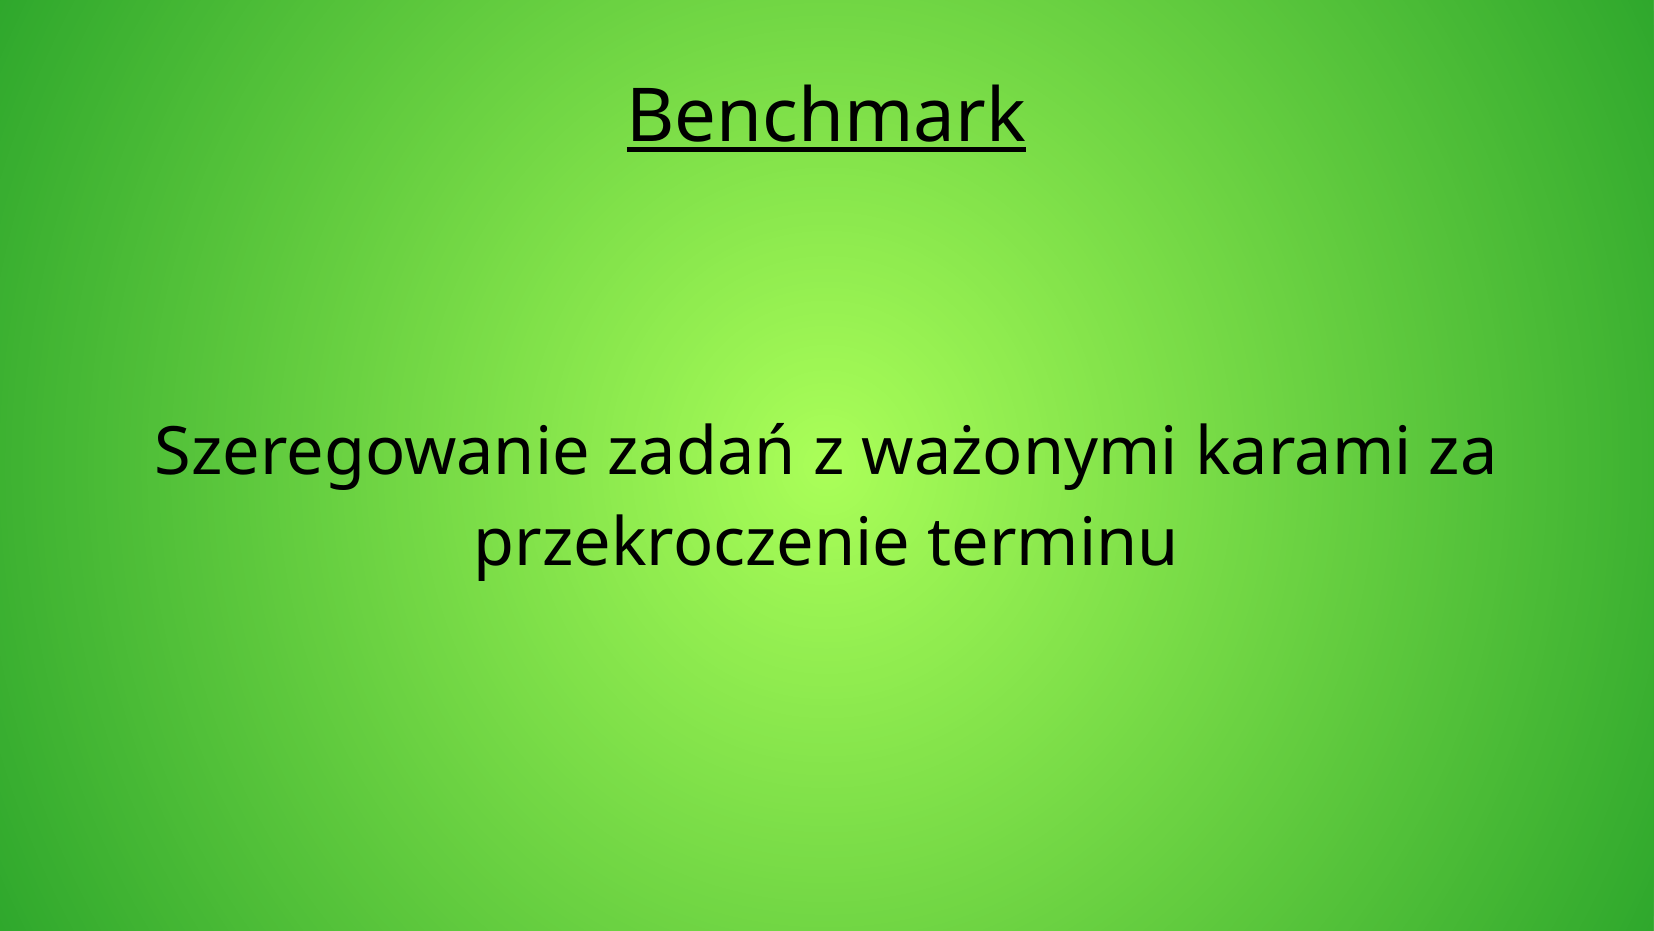

# Benchmark
Szeregowanie zadań z ważonymi karami za przekroczenie terminu